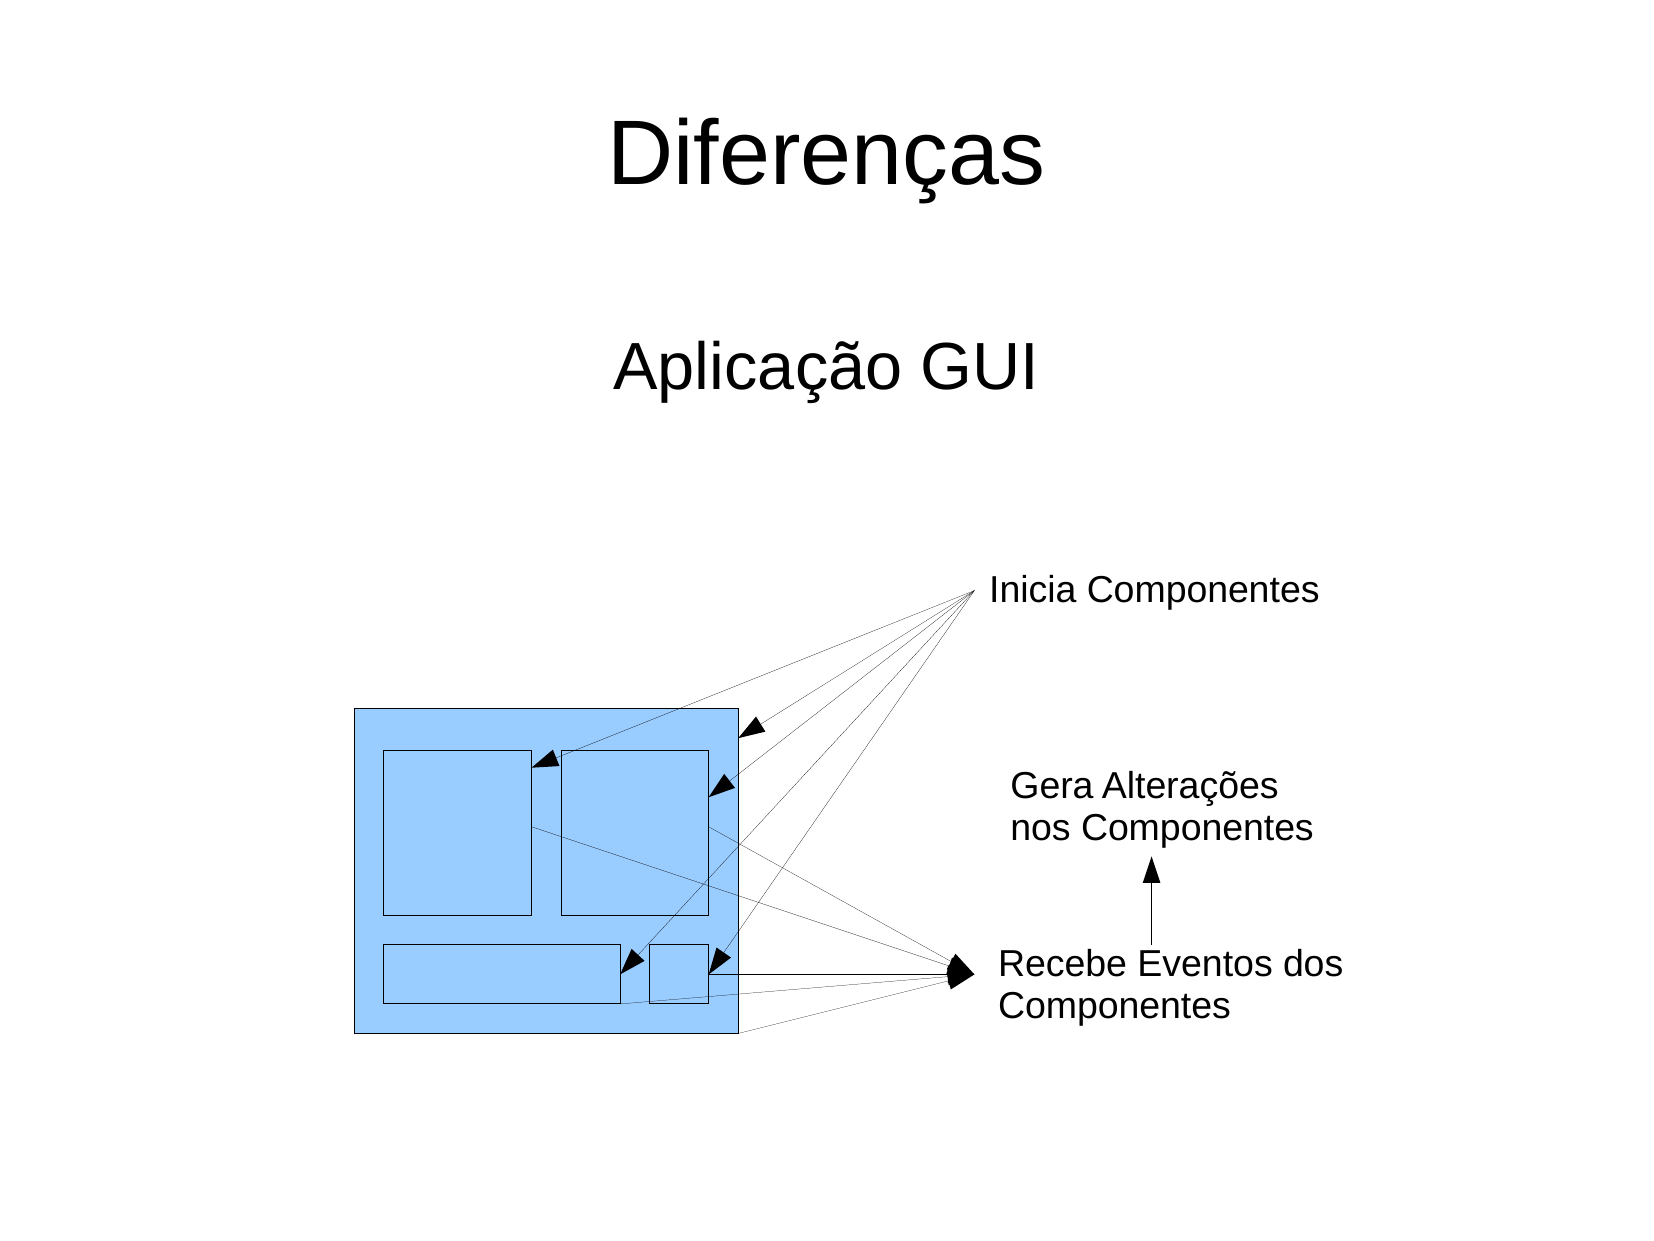

# Diferenças
Aplicação GUI
Inicia Componentes
Gera Alterações
nos Componentes
Recebe Eventos dos
Componentes